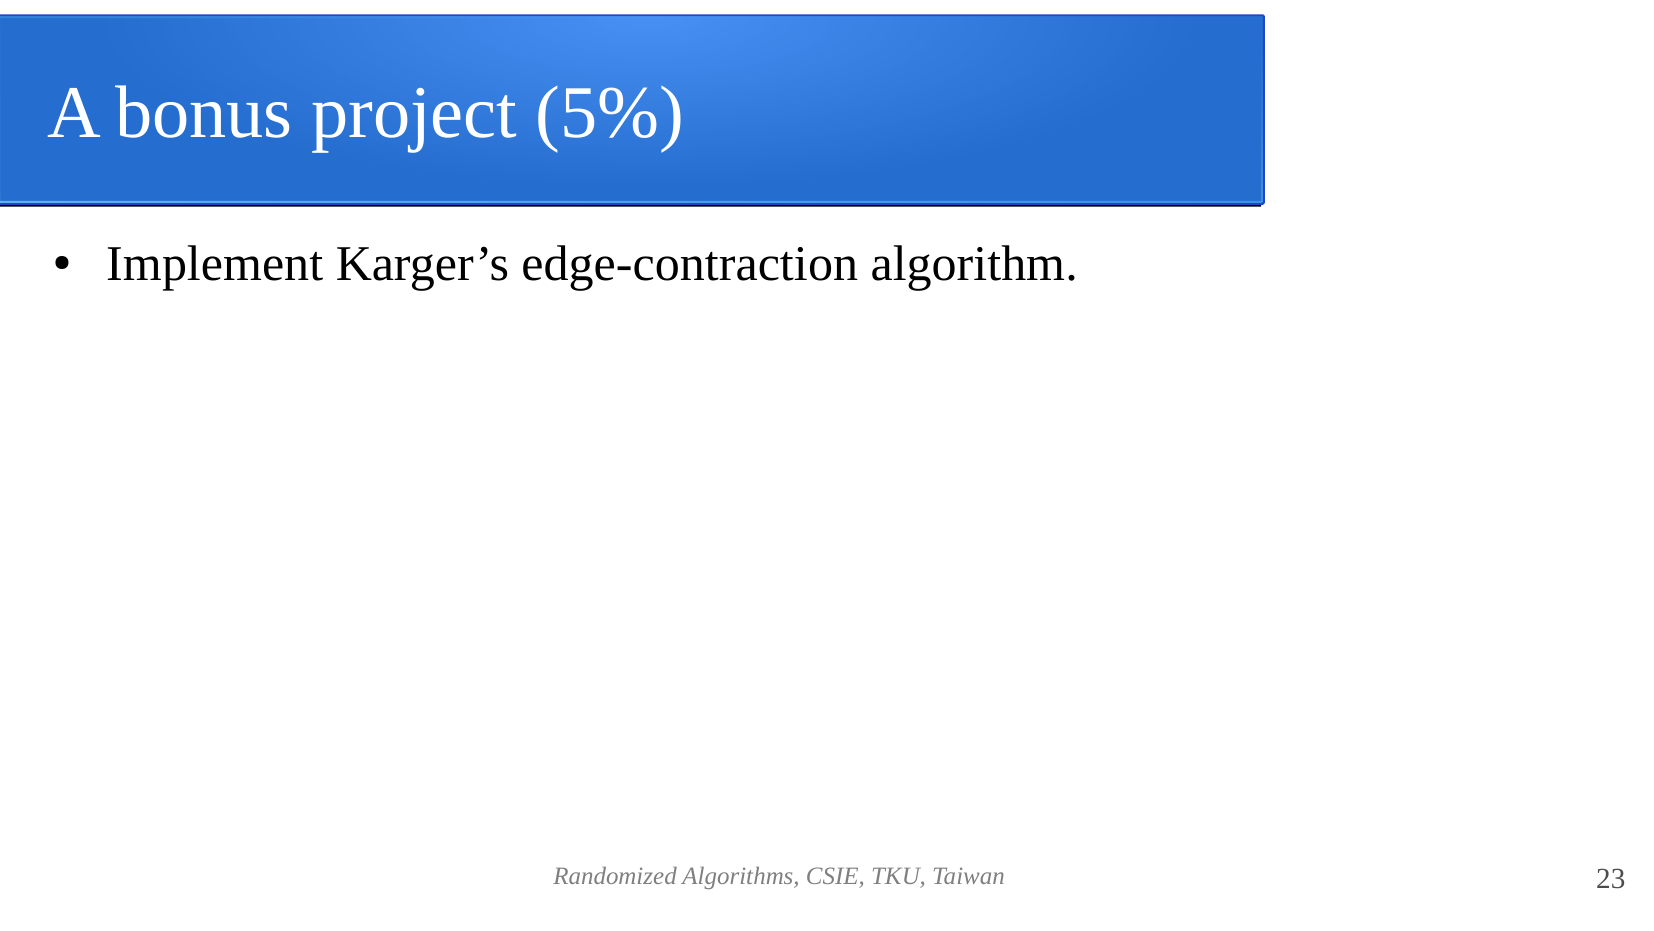

# A bonus project (5%)
Implement Karger’s edge-contraction algorithm.
Randomized Algorithms, CSIE, TKU, Taiwan
23